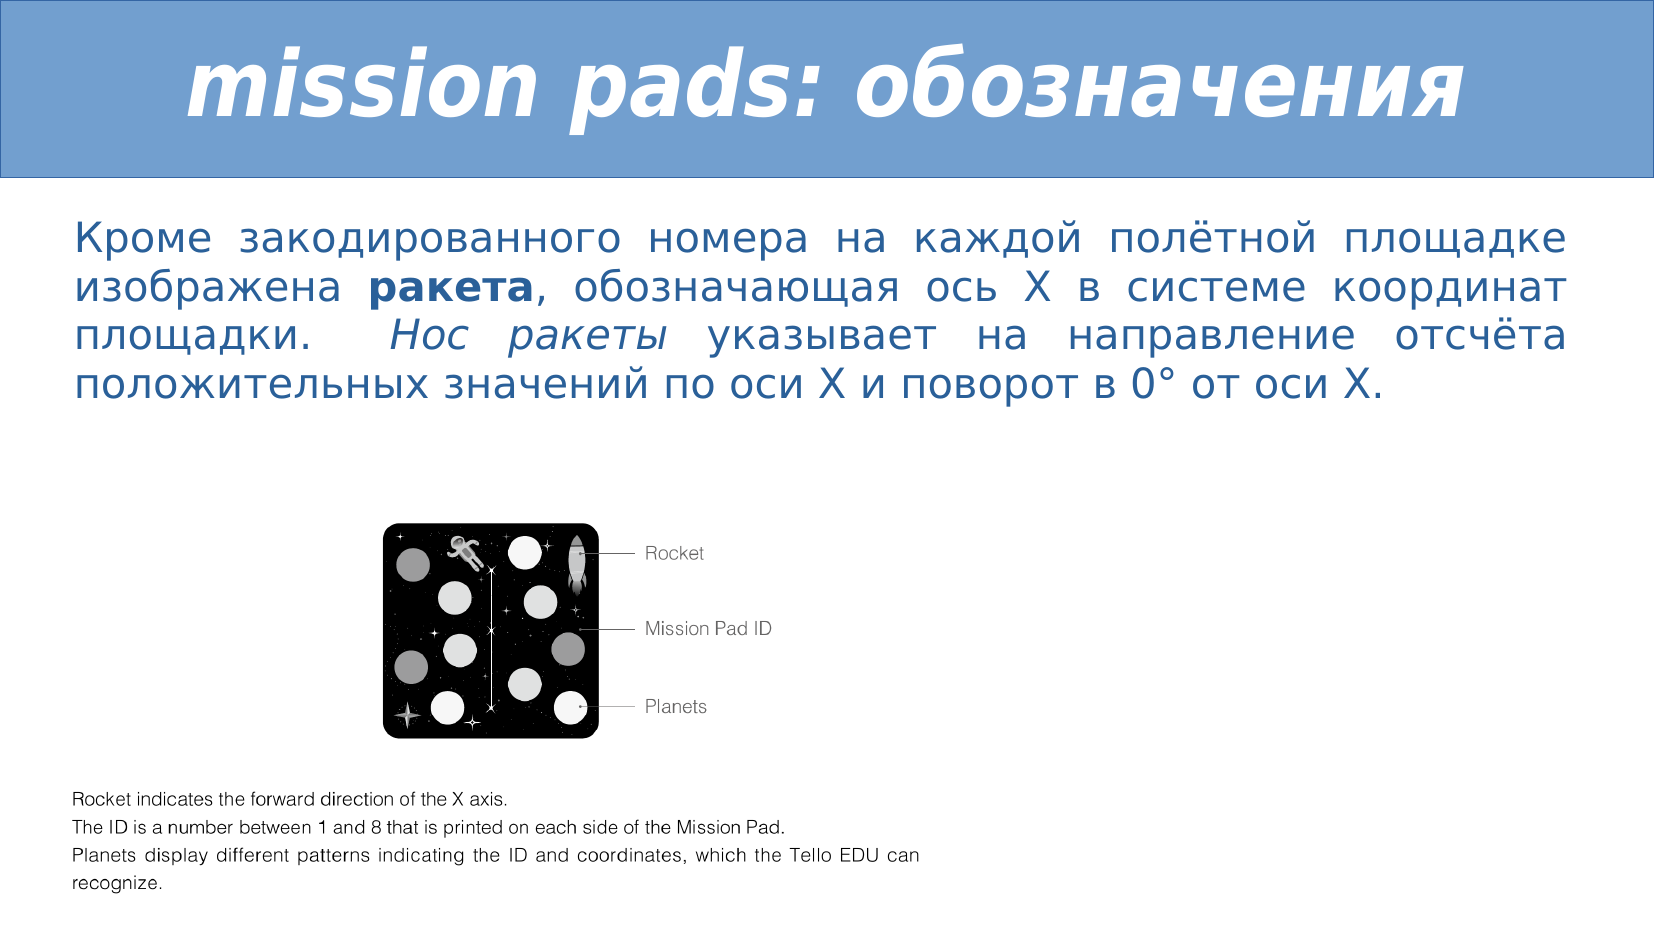

mission pads: обозначения
Кроме закодированного номера на каждой полётной площадке изображена ракета, обозначающая ось X в системе координат площадки. Нос ракеты указывает на направление отсчёта положительных значений по оси X и поворот в 0° от оси X.